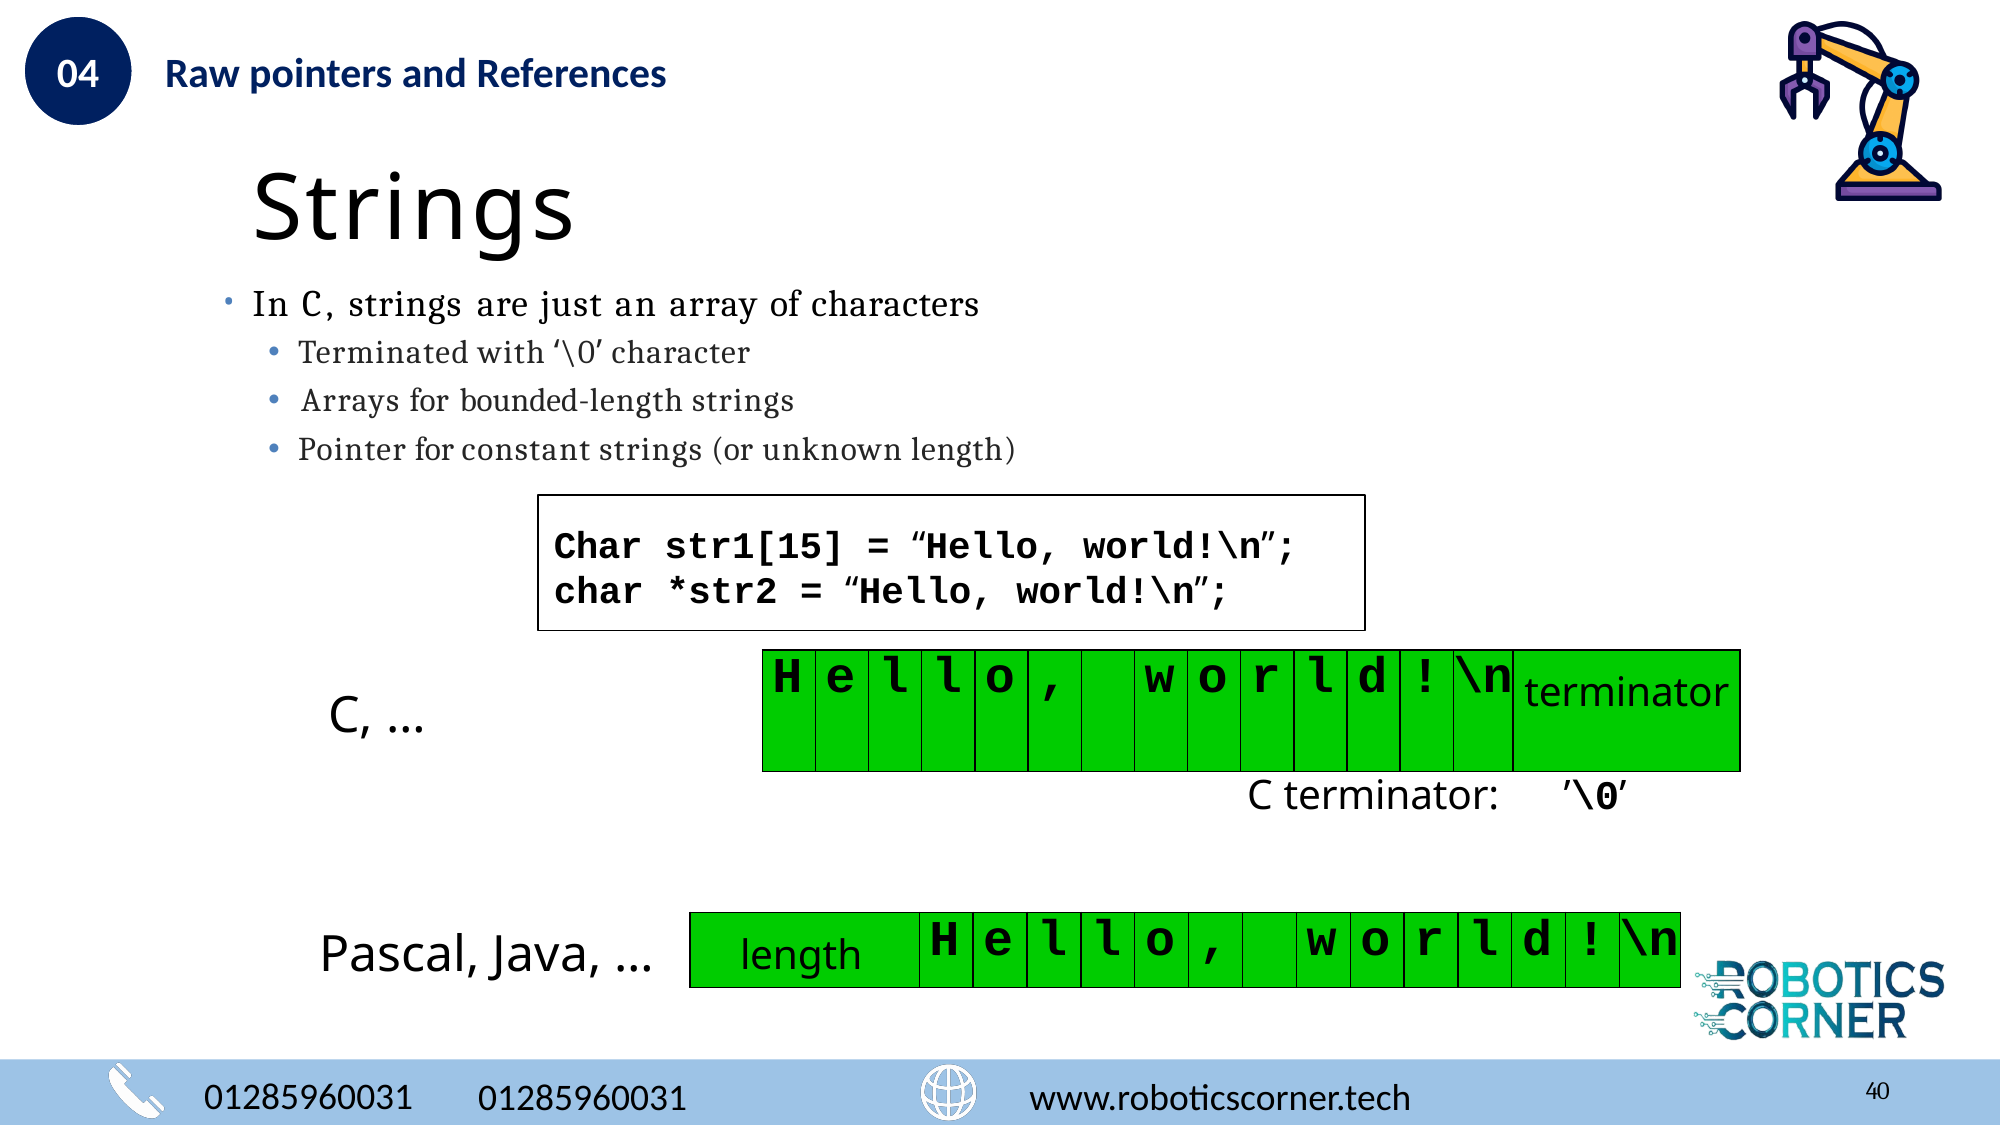

04
Raw pointers and References
# Strings
In C, strings are just an array of characters
🞄 Terminated with ‘\0’ character
🞄 Arrays for bounded-length strings
🞄 Pointer for constant strings (or unknown length)
Char str1[15] = “Hello, world!\n”; char *str2 = “Hello, world!\n”;
C, …
| H | e | l | l | o | , | | w | o | r | l | d | ! | \n | terminator |
| --- | --- | --- | --- | --- | --- | --- | --- | --- | --- | --- | --- | --- | --- | --- |
C terminator:
’\0’
| length | H | e | l | l | o | , | | w | o | r | l | d | ! | \n |
| --- | --- | --- | --- | --- | --- | --- | --- | --- | --- | --- | --- | --- | --- | --- |
Pascal, Java, …